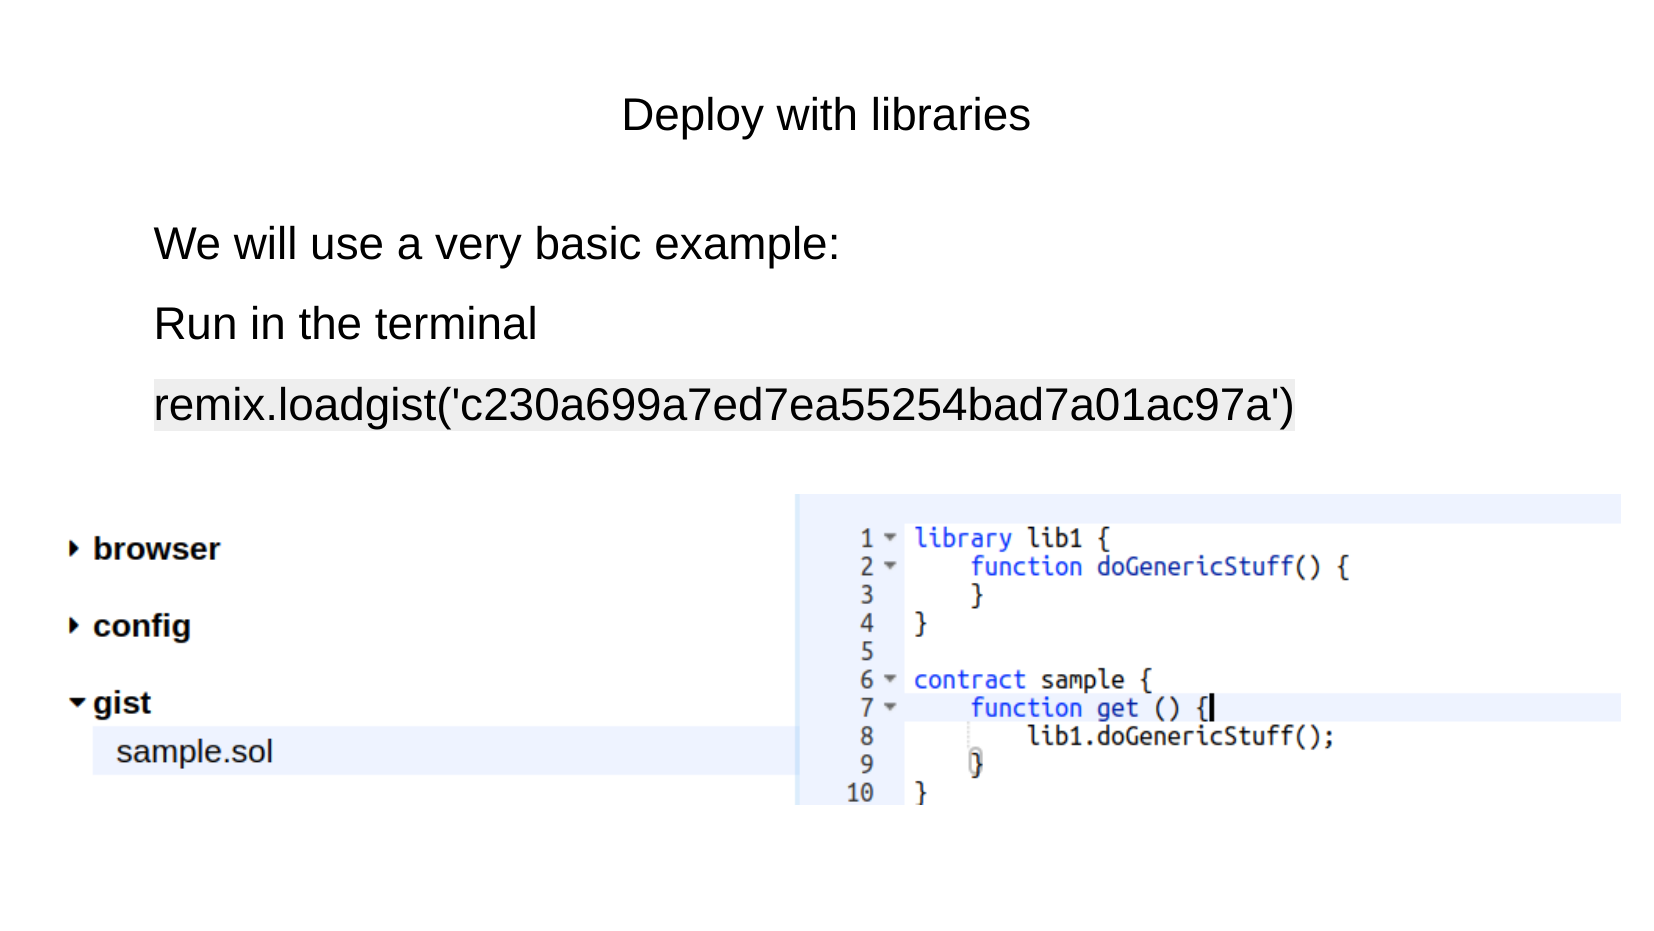

Deploy with libraries
# We will use a very basic example:
Run in the terminal
remix.loadgist('c230a699a7ed7ea55254bad7a01ac97a')